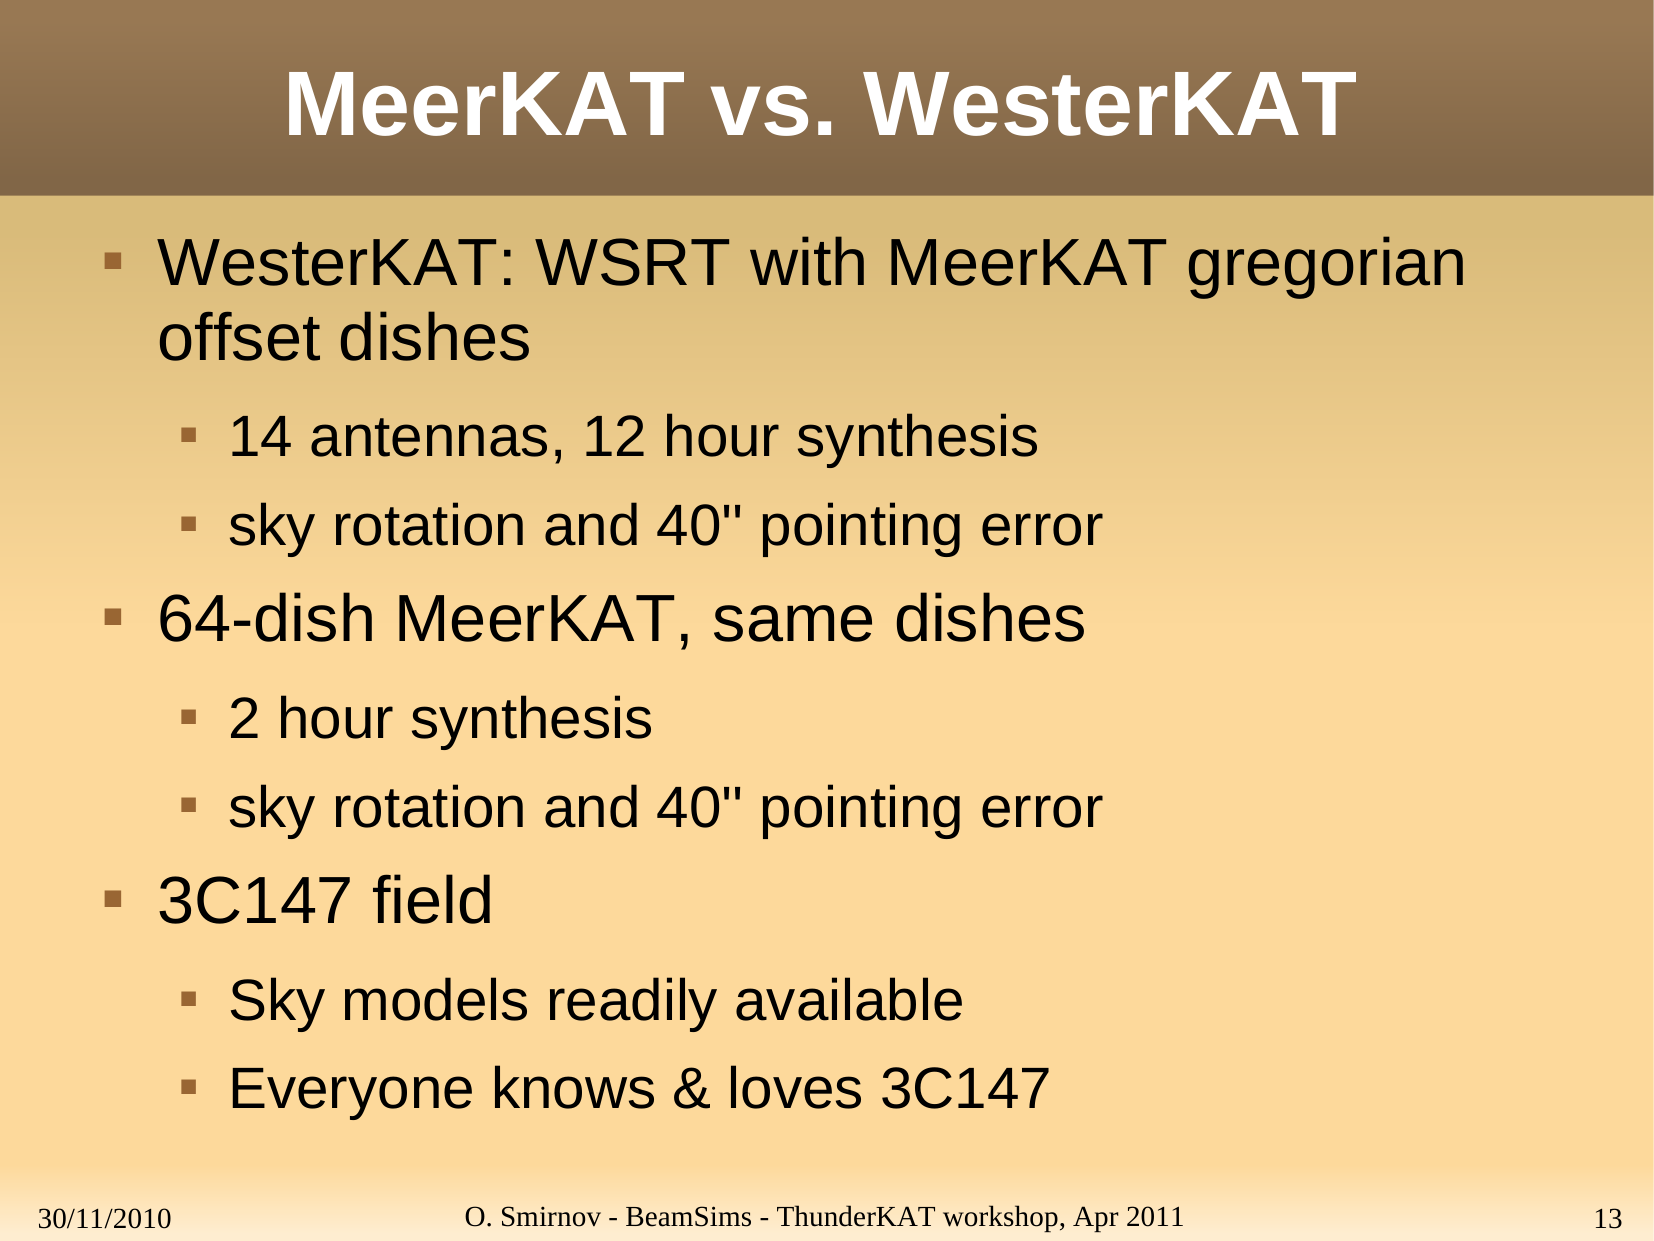

# MeerKAT vs. WesterKAT
WesterKAT: WSRT with MeerKAT gregorian offset dishes
14 antennas, 12 hour synthesis
sky rotation and 40'' pointing error
64-dish MeerKAT, same dishes
2 hour synthesis
sky rotation and 40'' pointing error
3C147 field
Sky models readily available
Everyone knows & loves 3C147
O. Smirnov - BeamSims - ThunderKAT workshop, Apr 2011
30/11/2010
13